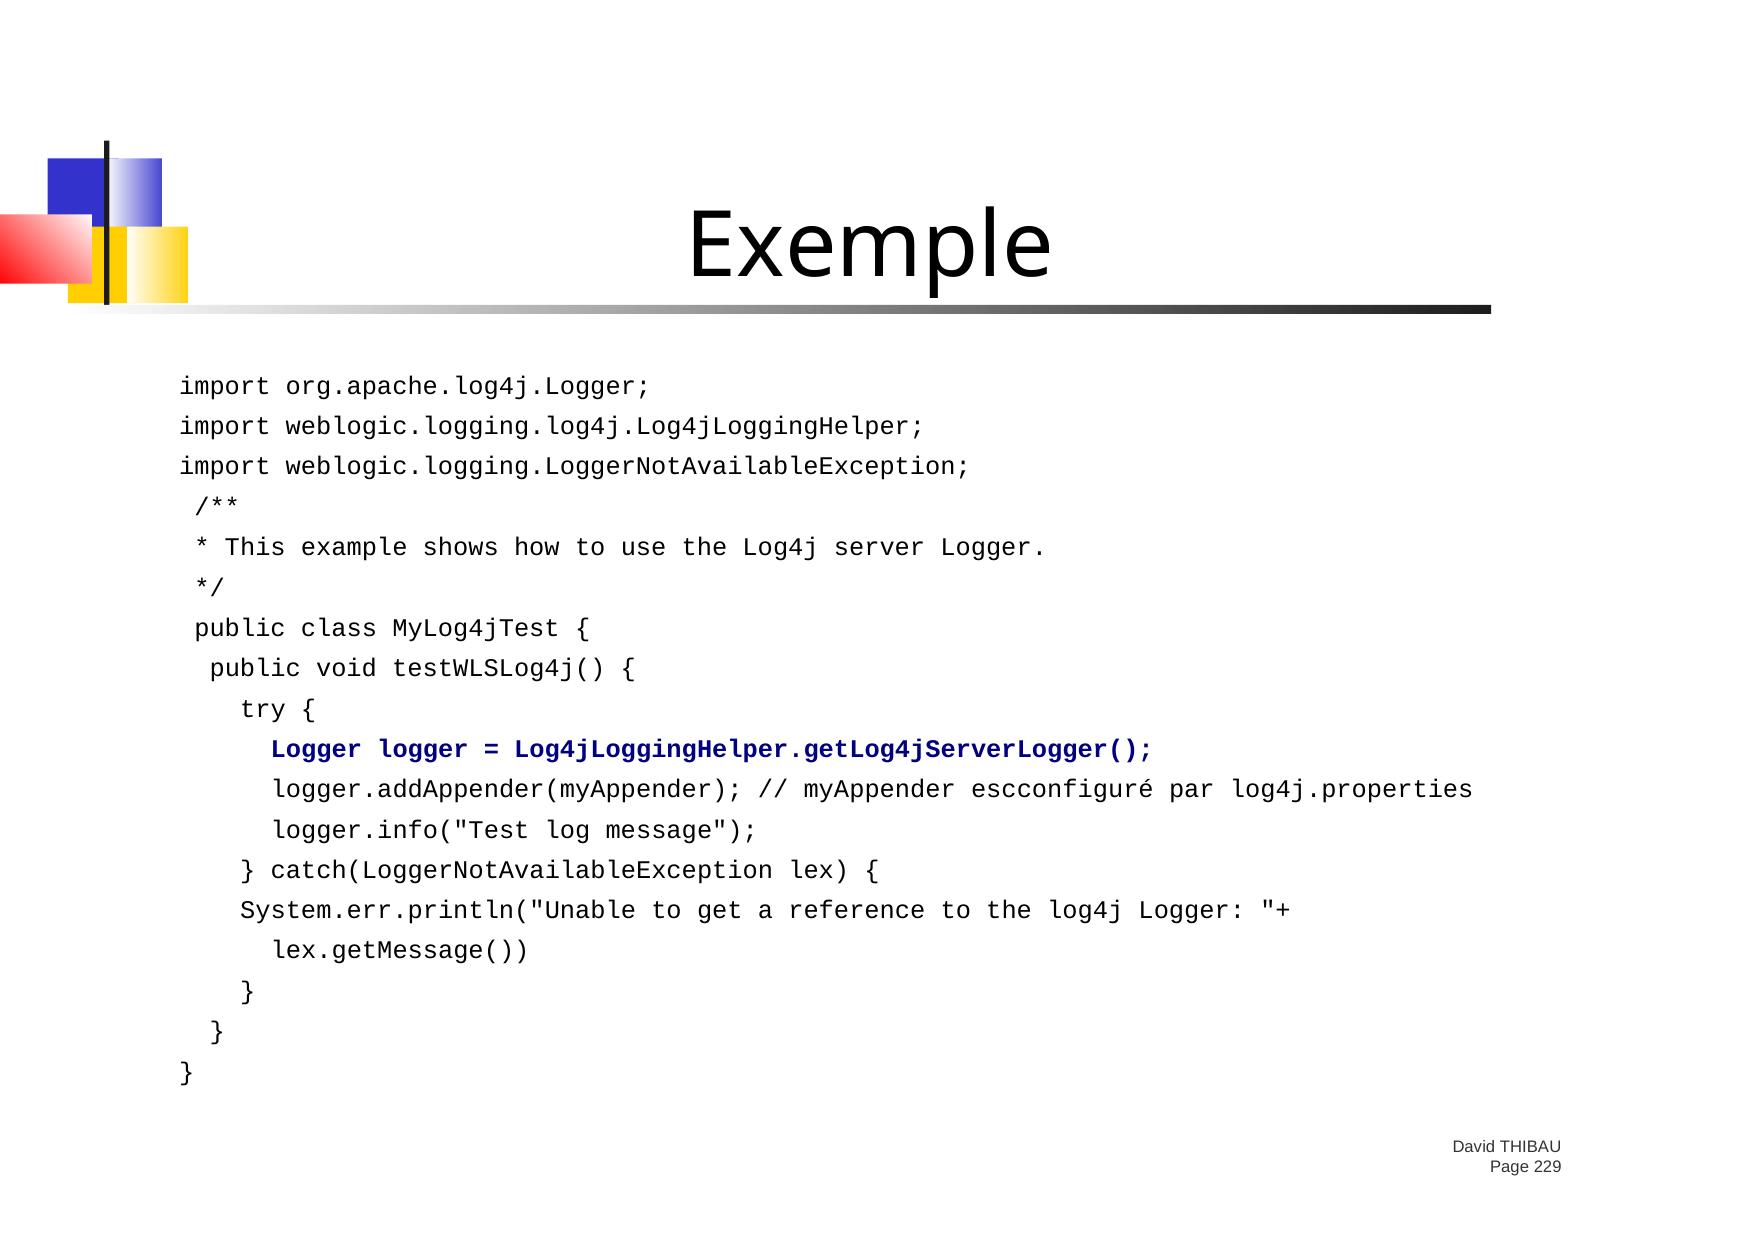

# Exemple
import org.apache.log4j.Logger;
import weblogic.logging.log4j.Log4jLoggingHelper;
import weblogic.logging.LoggerNotAvailableException;
 /**
 * This example shows how to use the Log4j server Logger.
 */
 public class MyLog4jTest {
 public void testWLSLog4j() {
 try {
 Logger logger = Log4jLoggingHelper.getLog4jServerLogger();
 logger.addAppender(myAppender); // myAppender escconfiguré par log4j.properties
 logger.info("Test log message");
 } catch(LoggerNotAvailableException lex) {
 System.err.println("Unable to get a reference to the log4j Logger: "+
 lex.getMessage())
 }
 }
}